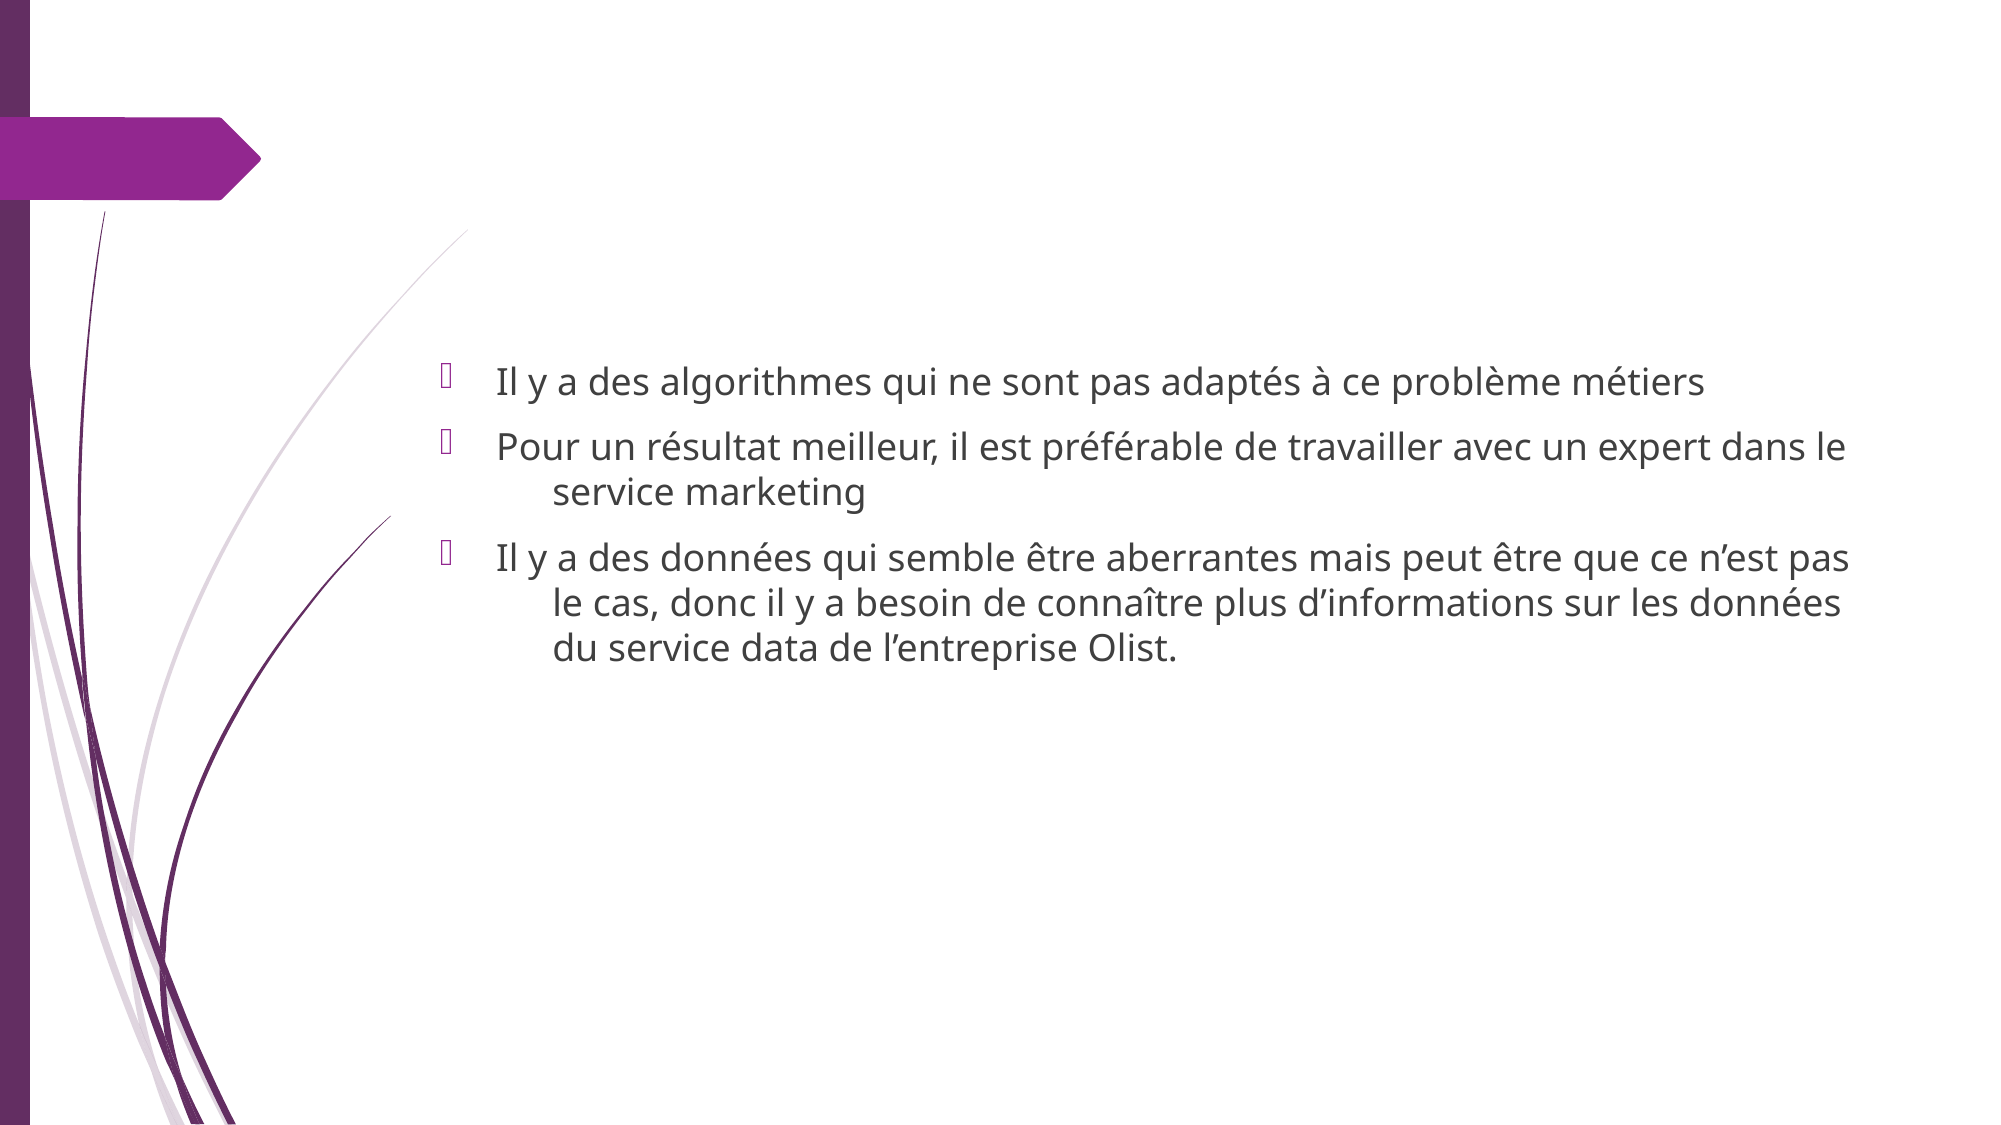

#
Il y a des algorithmes qui ne sont pas adaptés à ce problème métiers
Pour un résultat meilleur, il est préférable de travailler avec un expert dans le service marketing
Il y a des données qui semble être aberrantes mais peut être que ce n’est pas le cas, donc il y a besoin de connaître plus d’informations sur les données du service data de l’entreprise Olist.